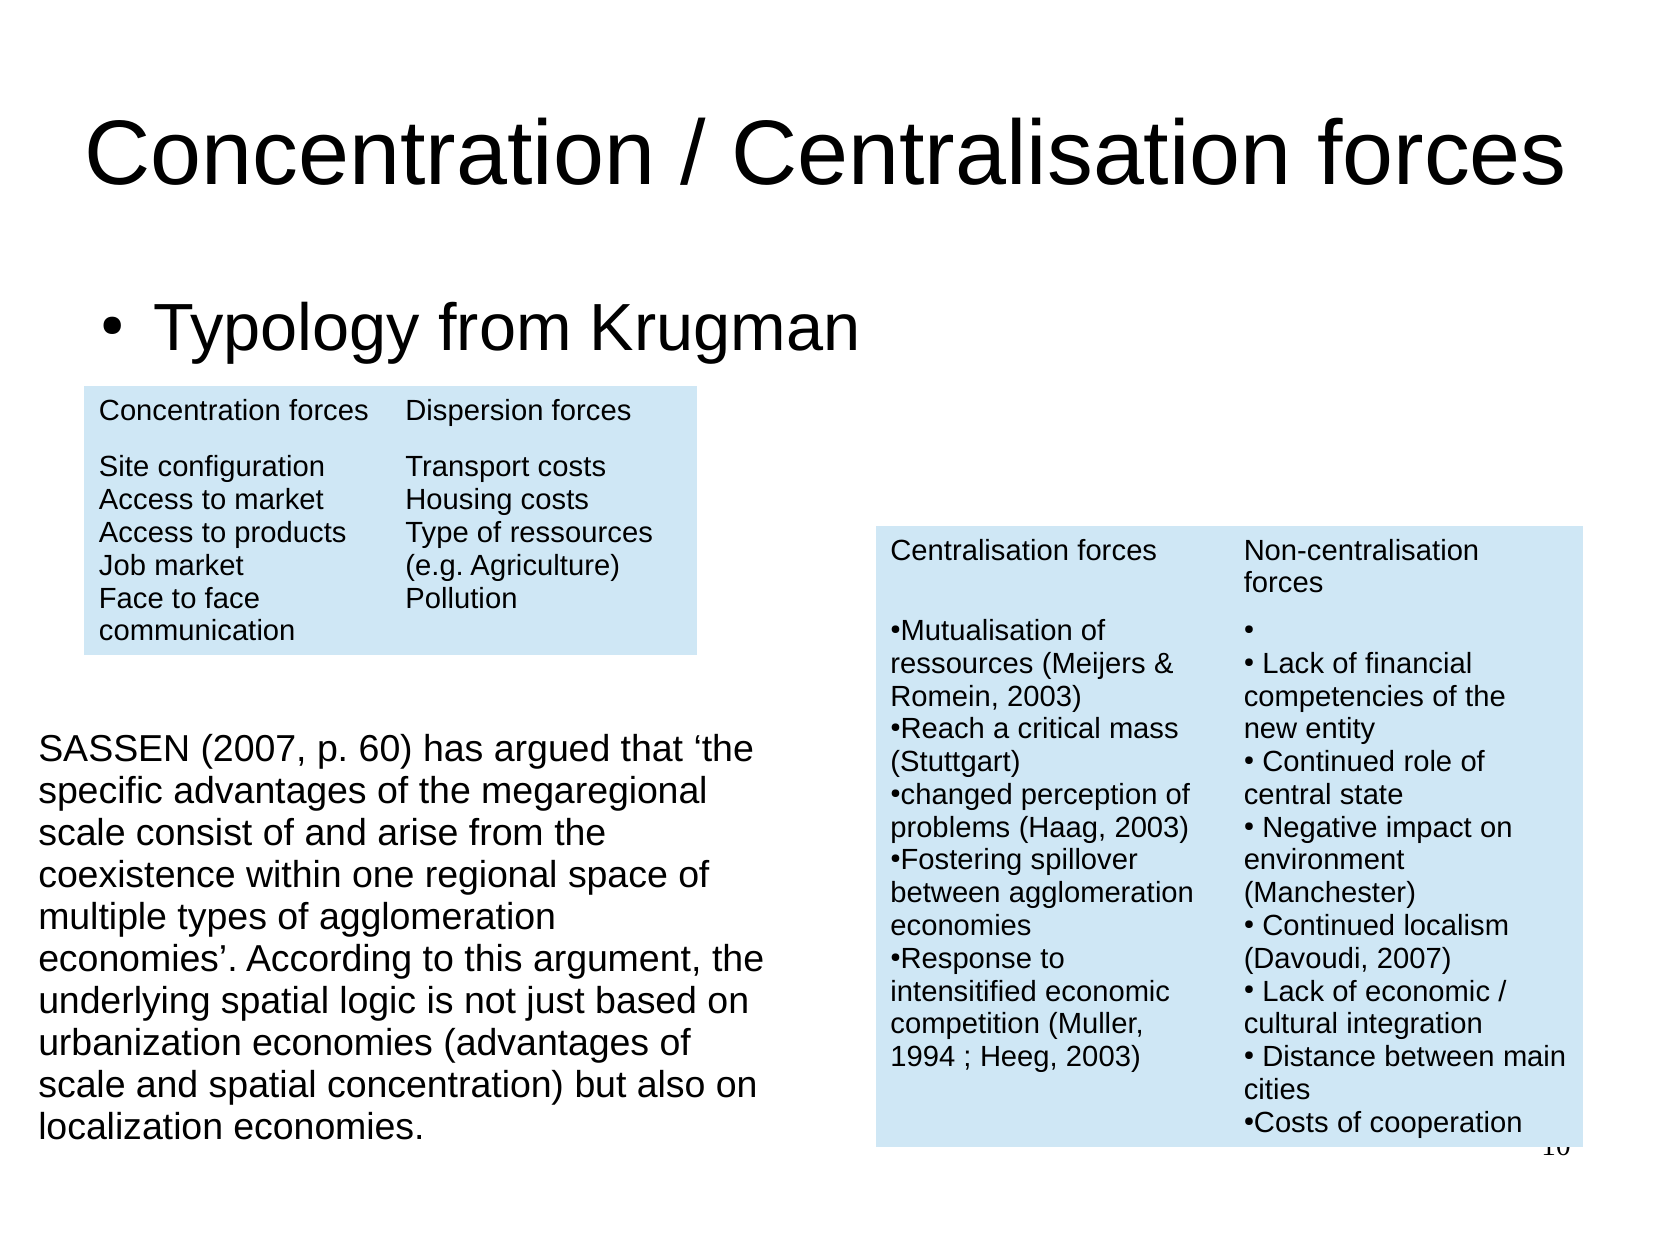

# Concentration / Centralisation forces
Typology from Krugman
| Concentration forces | Dispersion forces |
| --- | --- |
| Site configuration Access to market Access to products Job market Face to face communication | Transport costs Housing costs Type of ressources (e.g. Agriculture) Pollution |
| Centralisation forces | Non-centralisation forces |
| --- | --- |
| Mutualisation of ressources (Meijers & Romein, 2003) Reach a critical mass (Stuttgart) changed perception of problems (Haag, 2003) Fostering spillover between agglomeration economies Response to intensitified economic competition (Muller, 1994 ; Heeg, 2003) | Lack of financial competencies of the new entity Continued role of central state Negative impact on environment (Manchester) Continued localism (Davoudi, 2007) Lack of economic / cultural integration Distance between main cities Costs of cooperation |
SASSEN (2007, p. 60) has argued that ‘the specific advantages of the megaregional scale consist of and arise from the coexistence within one regional space of multiple types of agglomeration economies’. According to this argument, the underlying spatial logic is not just based on urbanization economies (advantages of scale and spatial concentration) but also on localization economies.
10